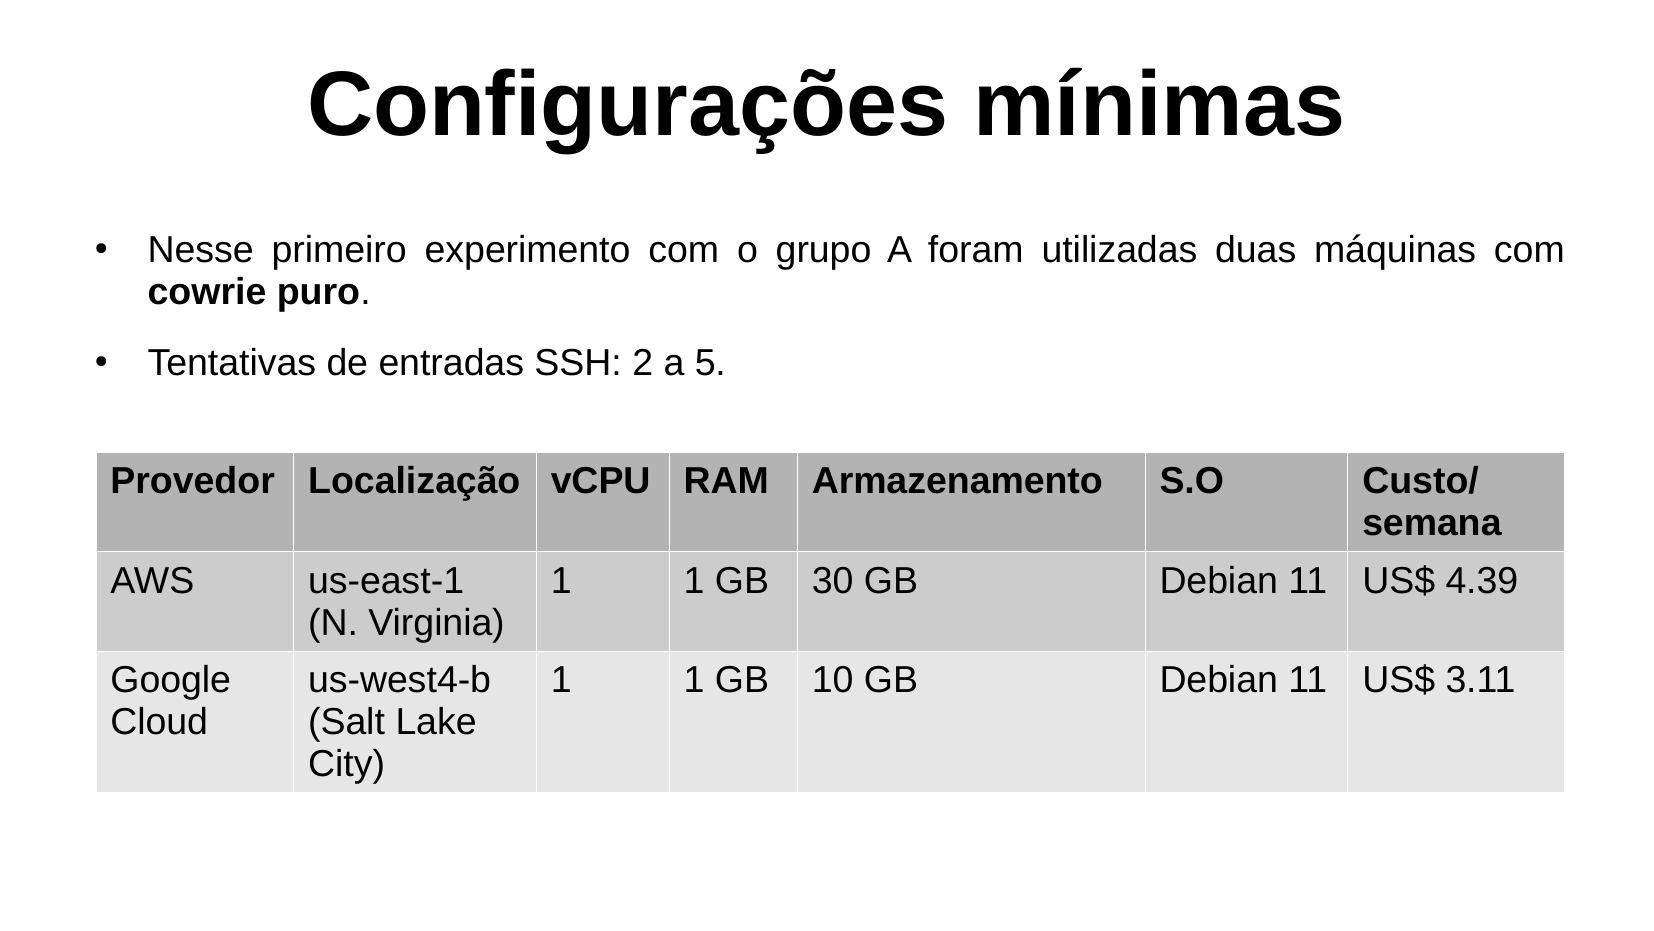

Configurações mínimas
# Nesse primeiro experimento com o grupo A foram utilizadas duas máquinas com cowrie puro.
Tentativas de entradas SSH: 2 a 5.
| Provedor | Localização | vCPU | RAM | Armazenamento | S.O | Custo/semana |
| --- | --- | --- | --- | --- | --- | --- |
| AWS | us-east-1 (N. Virginia) | 1 | 1 GB | 30 GB | Debian 11 | US$ 4.39 |
| Google Cloud | us-west4-b (Salt Lake City) | 1 | 1 GB | 10 GB | Debian 11 | US$ 3.11 |